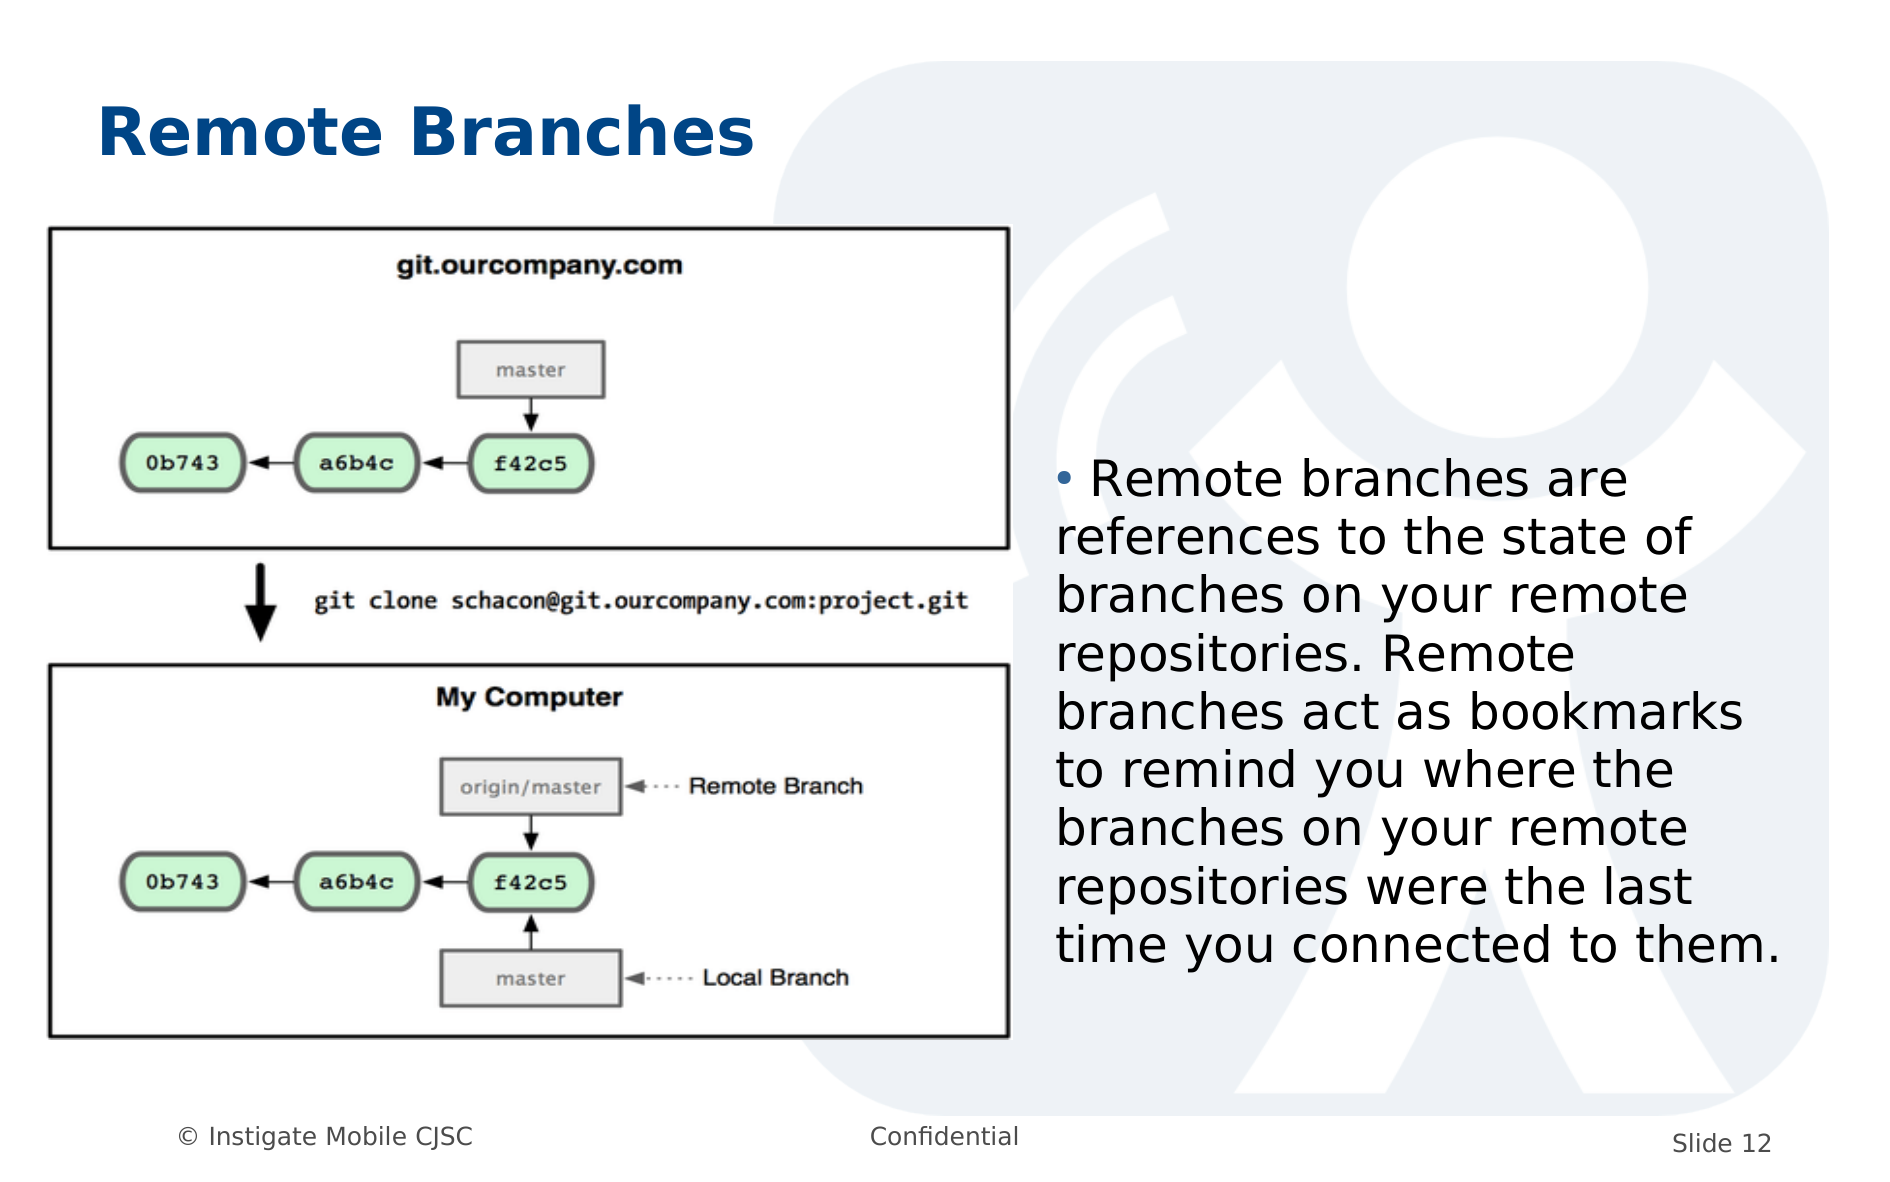

# Remote Branches
 Remote branches are references to the state of branches on your remote repositories. Remote branches act as bookmarks to remind you where the branches on your remote repositories were the last time you connected to them.